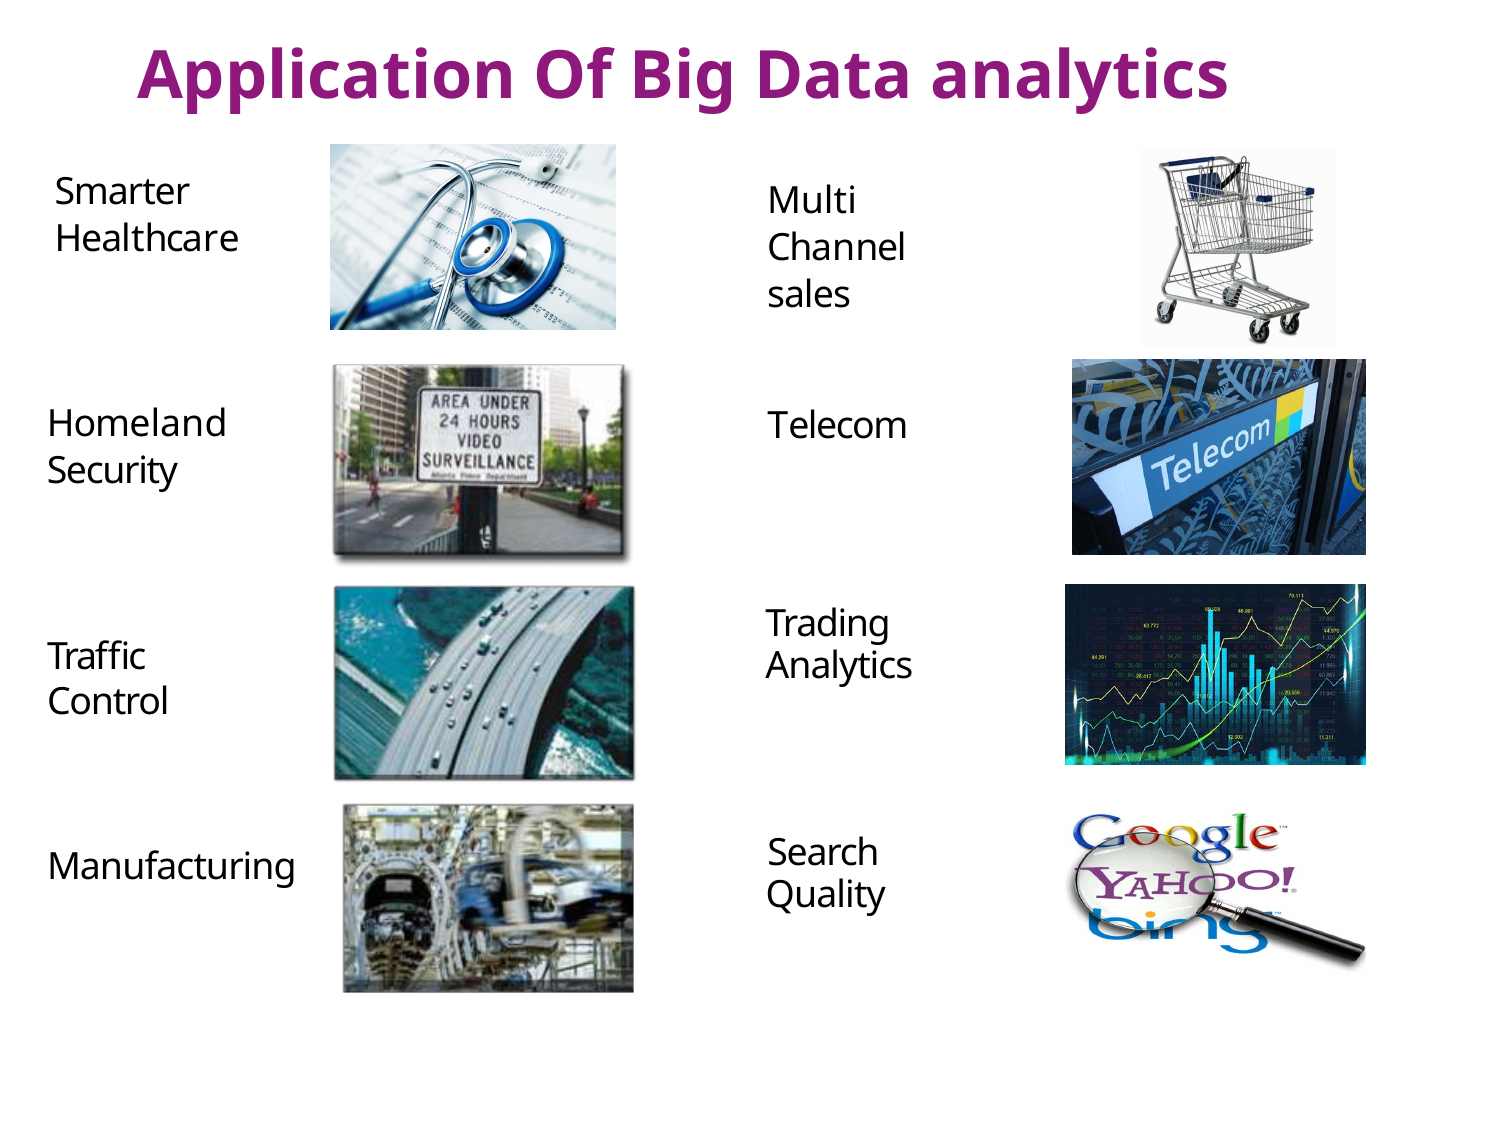

# Application Of Big Data analytics
Smarter
Healthcare
Multi
Channel
sales
Homeland
Security
Telecom
Trading
Analytics
Traffic Control
Search
Quality
Manufacturing